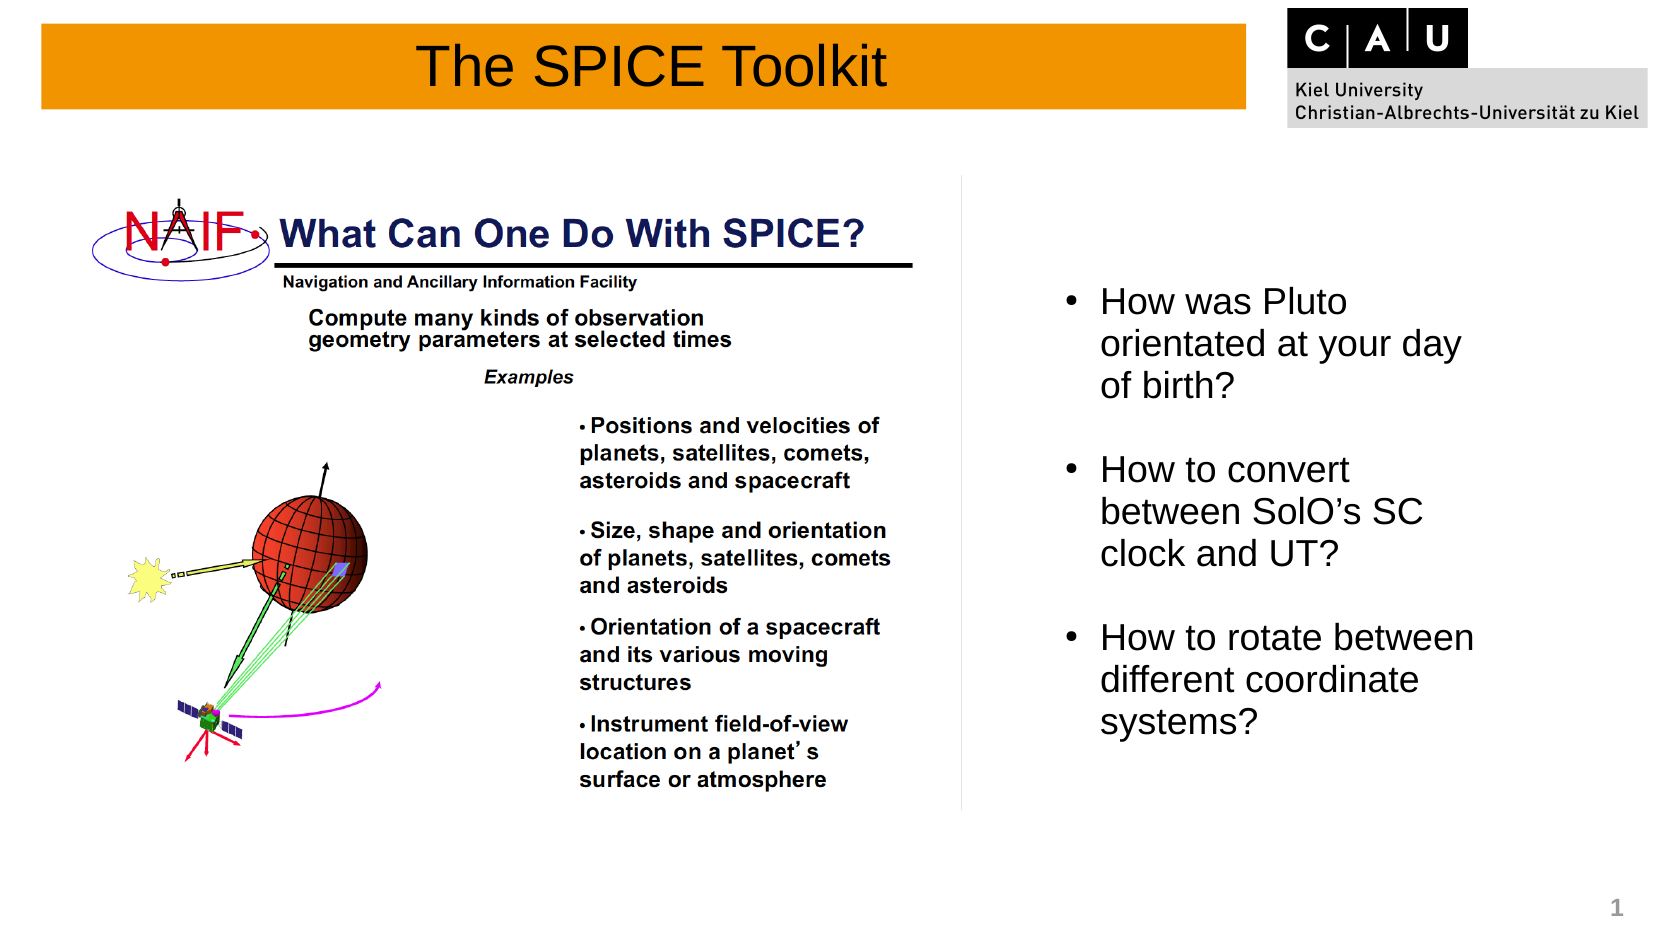

# The SPICE Toolkit
How was Pluto orientated at your day of birth?
How to convert between SolO’s SC clock and UT?
How to rotate between different coordinate systems?
1